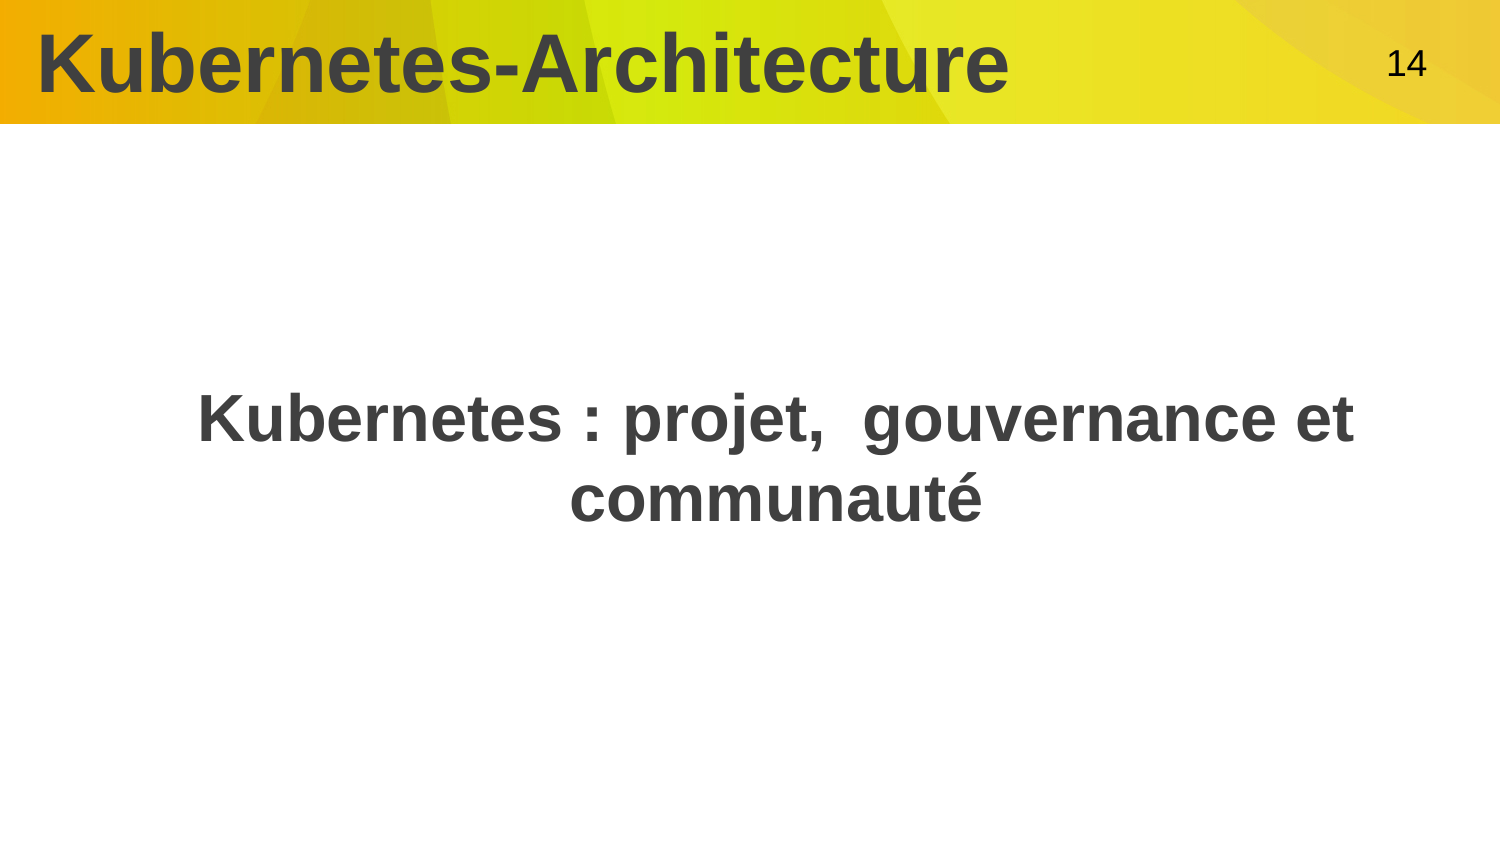

Kubernetes-Architecture
Kubernetes : projet, gouvernance et communauté